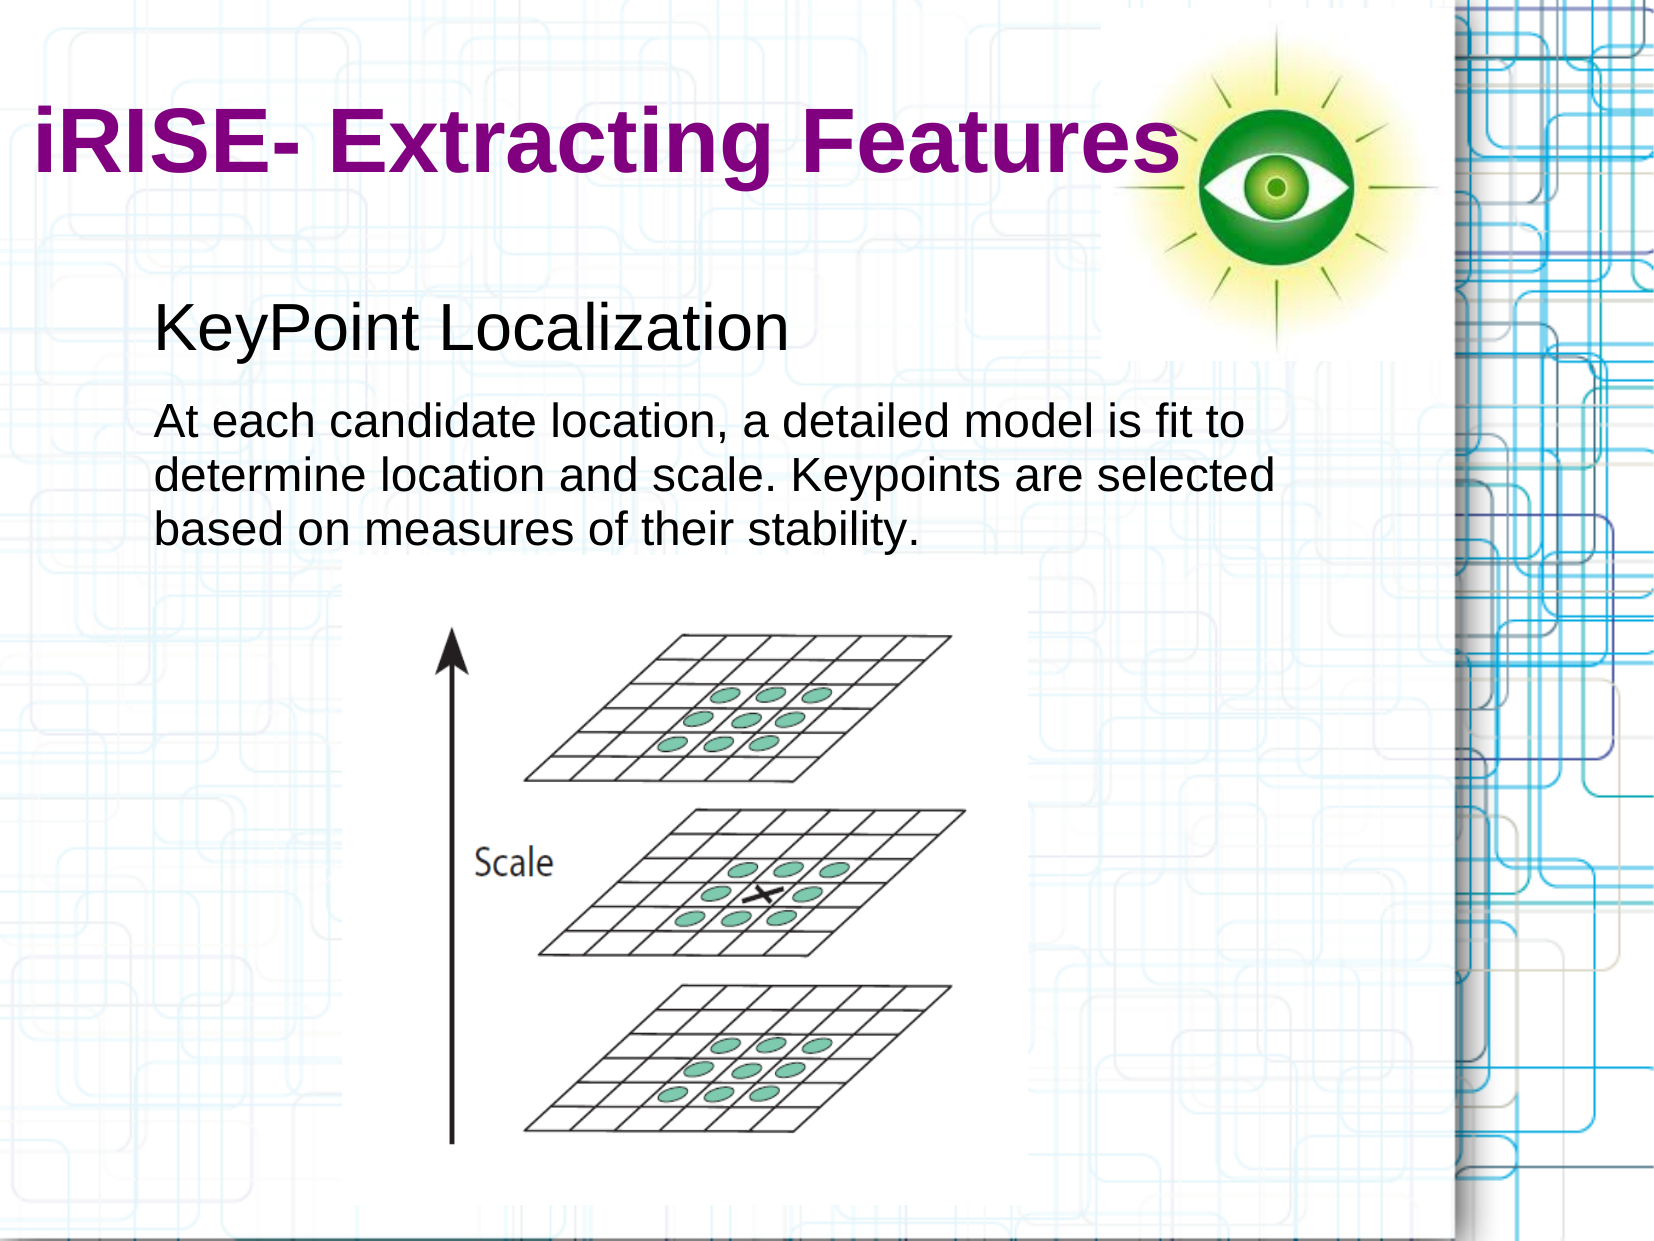

iRISE- Extracting Features
# KeyPoint Localization
At each candidate location, a detailed model is fit to determine location and scale. Keypoints are selected based on measures of their stability.